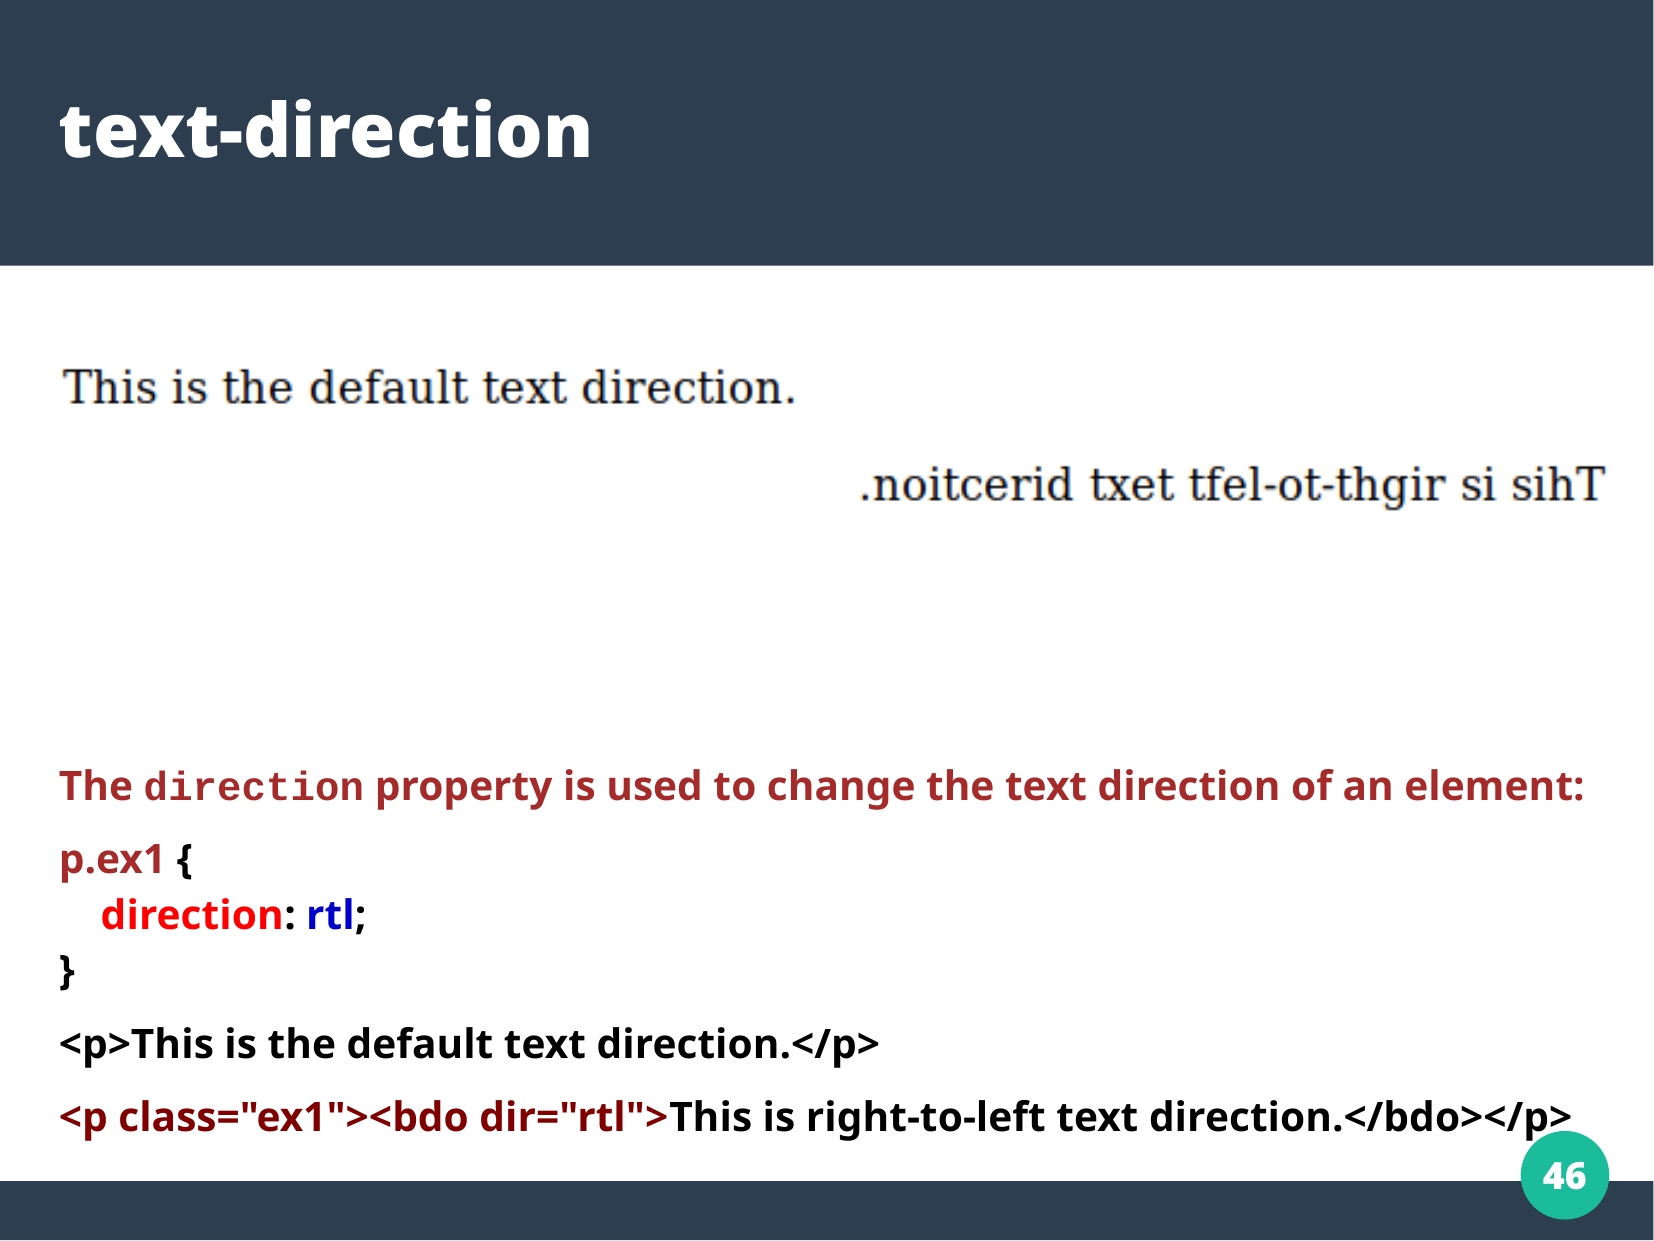

# text-direction
The direction property is used to change the text direction of an element:
p.ex1 {
    direction: rtl;
}
<p>This is the default text direction.</p>
<p class="ex1"><bdo dir="rtl">This is right-to-left text direction.</bdo></p>
46